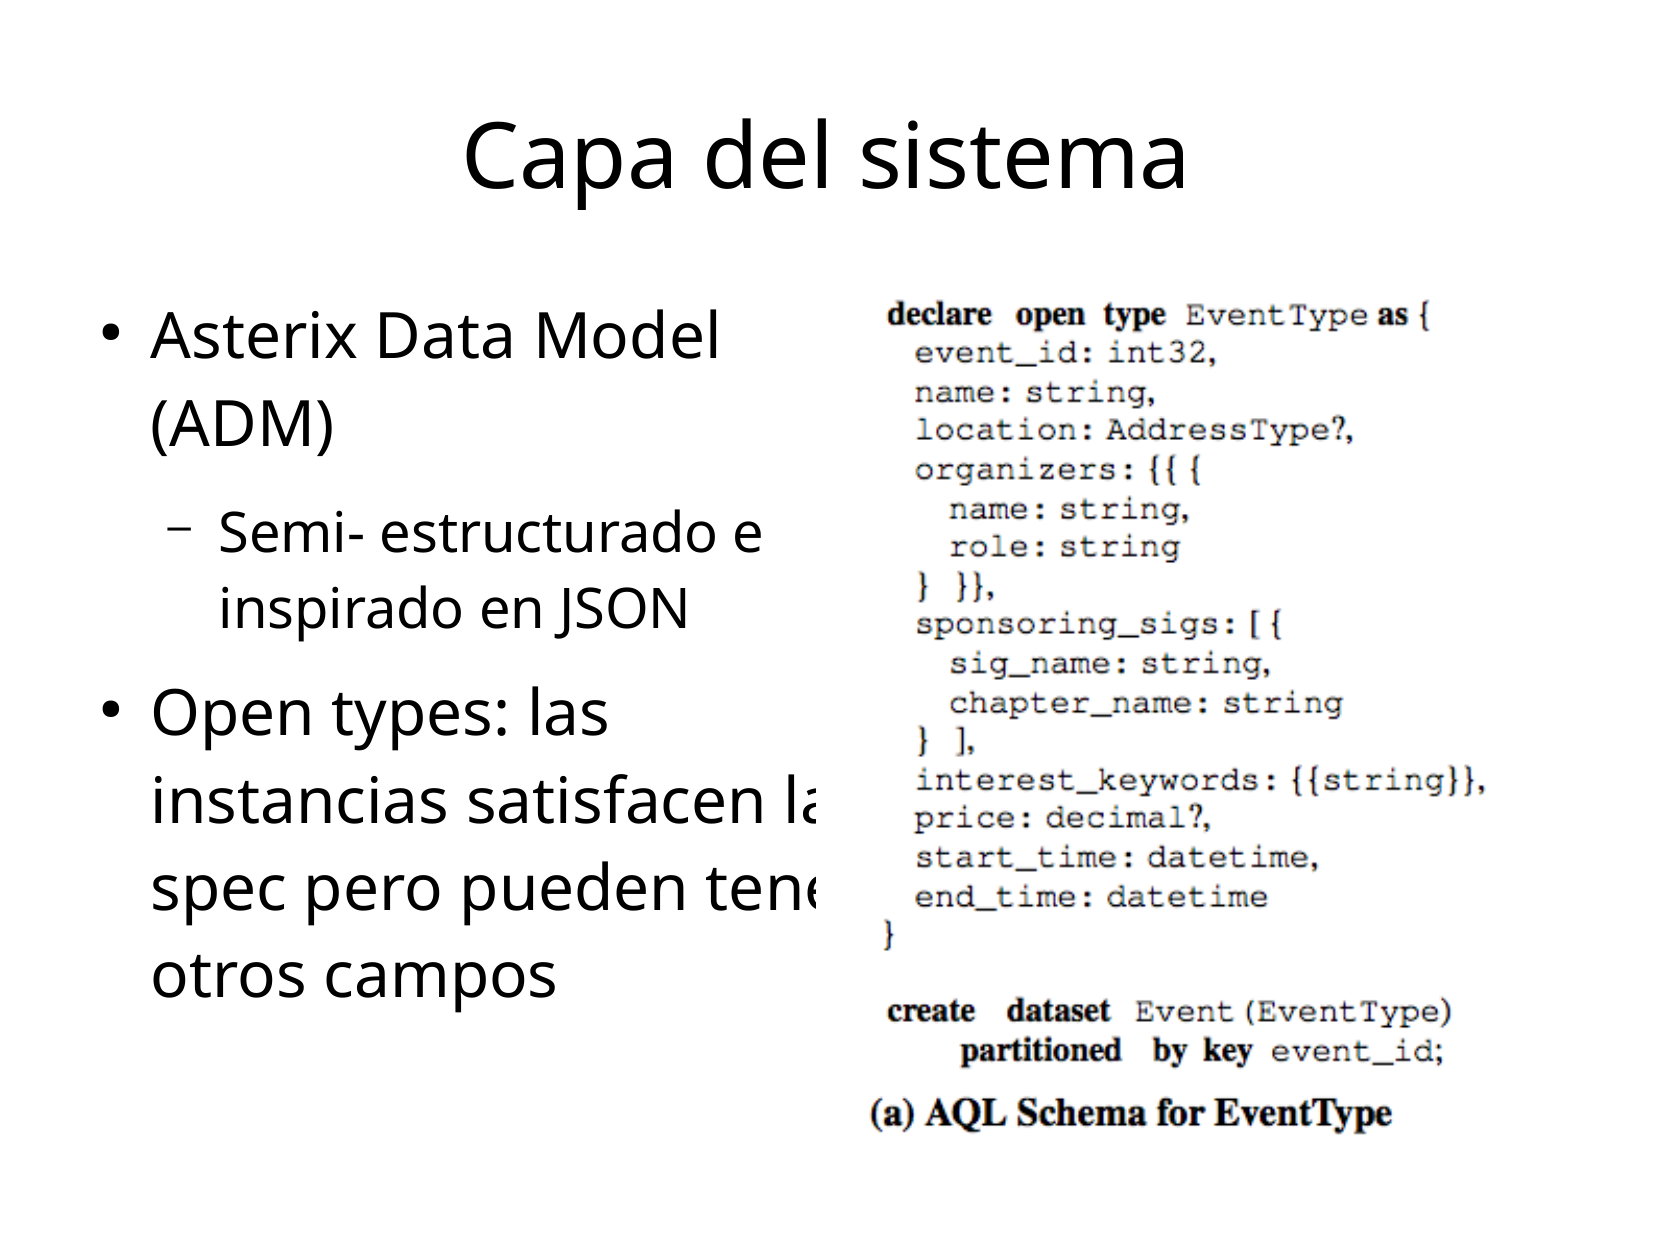

# Capa del sistema
Asterix Data Model (ADM)
Semi- estructurado e inspirado en JSON
Open types: las instancias satisfacen la spec pero pueden tener otros campos
14